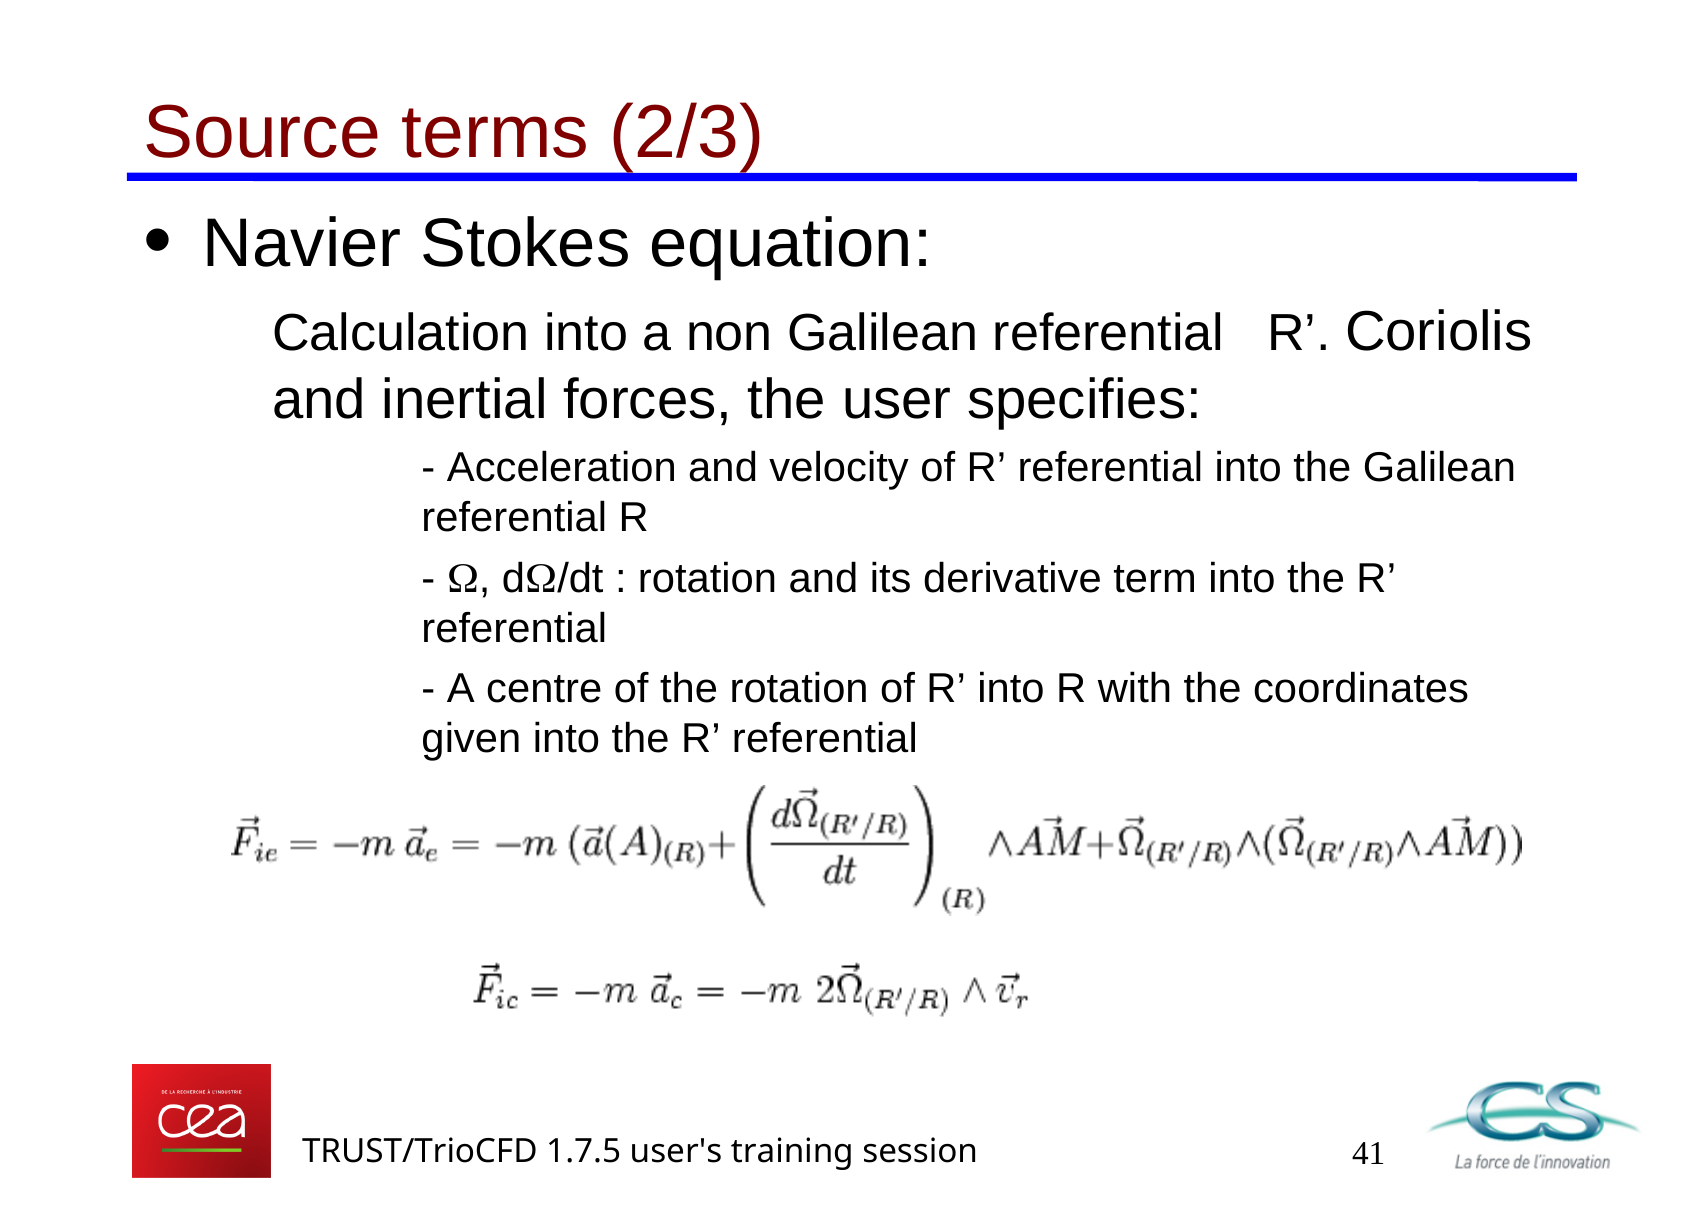

# Source terms (2/3)
Navier Stokes equation:
Calculation into a non Galilean referential	 R’. Coriolis and inertial forces, the user specifies:
- Acceleration and velocity of R’ referential into the Galilean referential R
- , d/dt : rotation and its derivative term into the R’ referential
- A centre of the rotation of R’ into R with the coordinates given into the R’ referential
TRUST/TrioCFD 1.7.5 user's training session
41